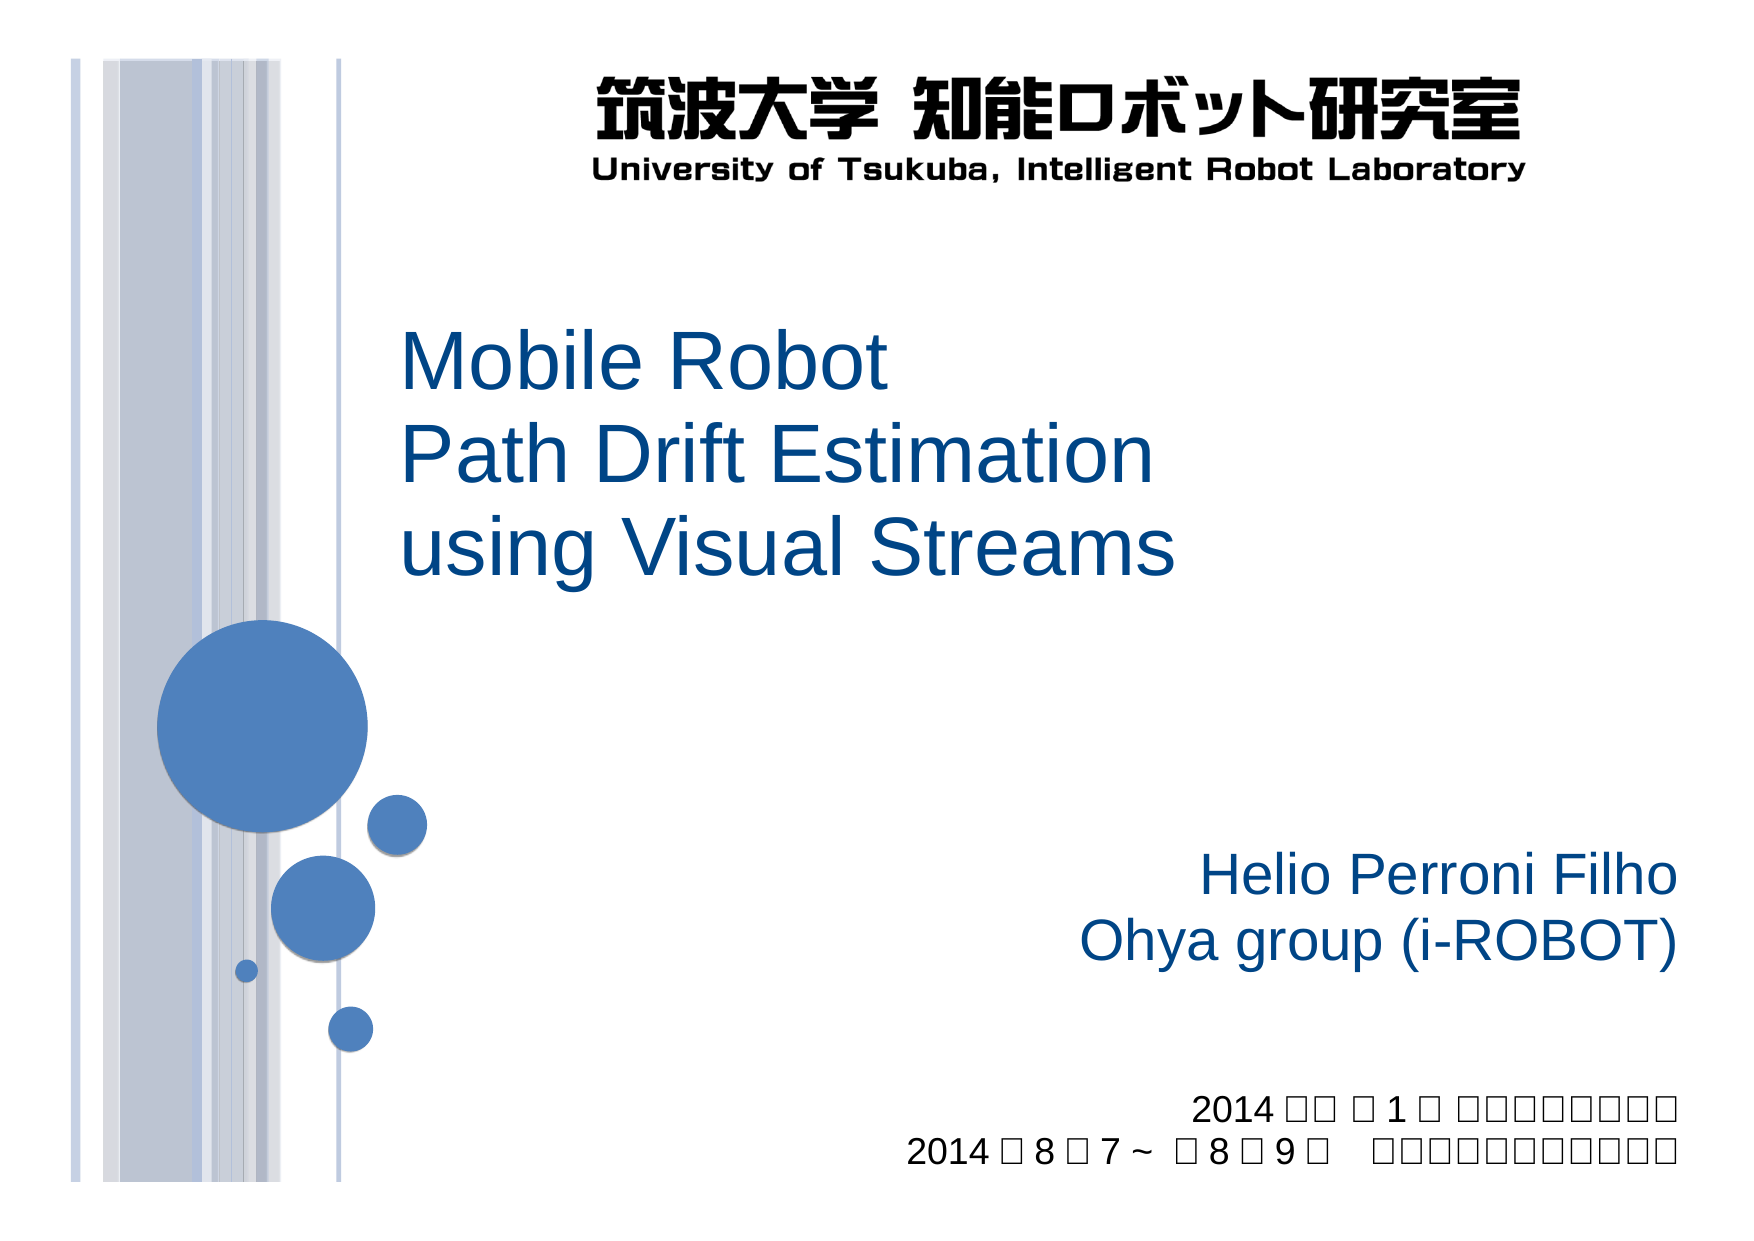

# Mobile Robot Path Drift Estimation using Visual Streams
Helio Perroni Filho
Ohya group (i-ROBOT)